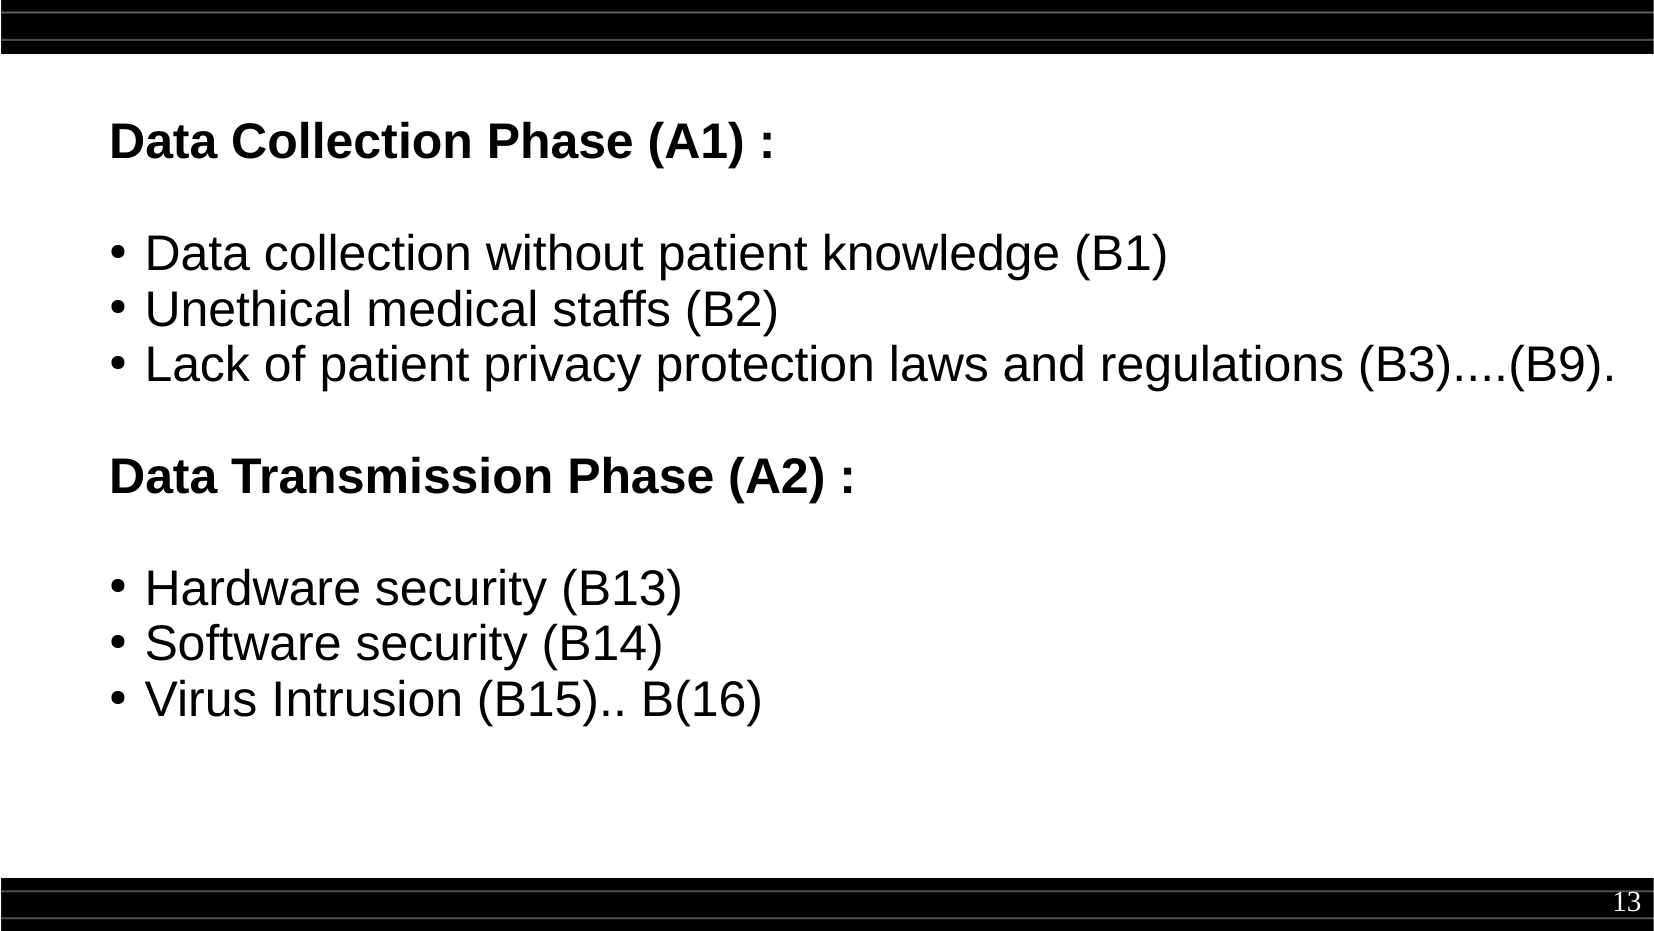

Data Collection Phase (A1) :
Data collection without patient knowledge (B1)
Unethical medical staffs (B2)
Lack of patient privacy protection laws and regulations (B3)....(B9).
Data Transmission Phase (A2) :
Hardware security (B13)
Software security (B14)
Virus Intrusion (B15).. B(16)